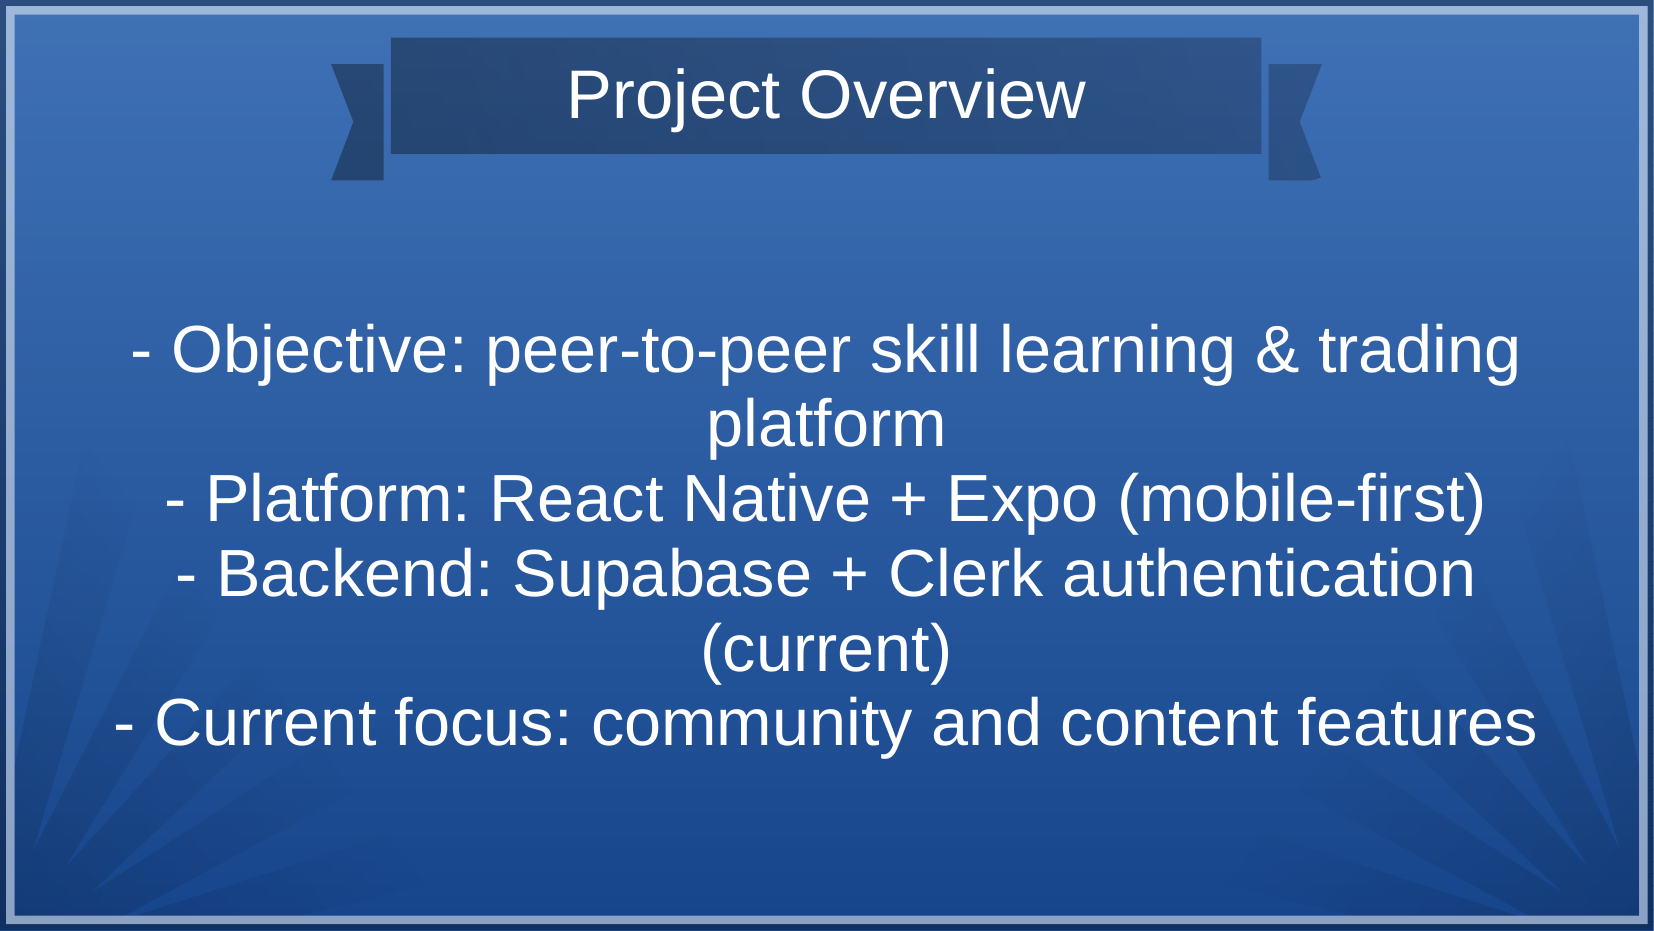

# Project Overview
- Objective: peer-to-peer skill learning & trading platform
- Platform: React Native + Expo (mobile-first)
- Backend: Supabase + Clerk authentication (current)
- Current focus: community and content features